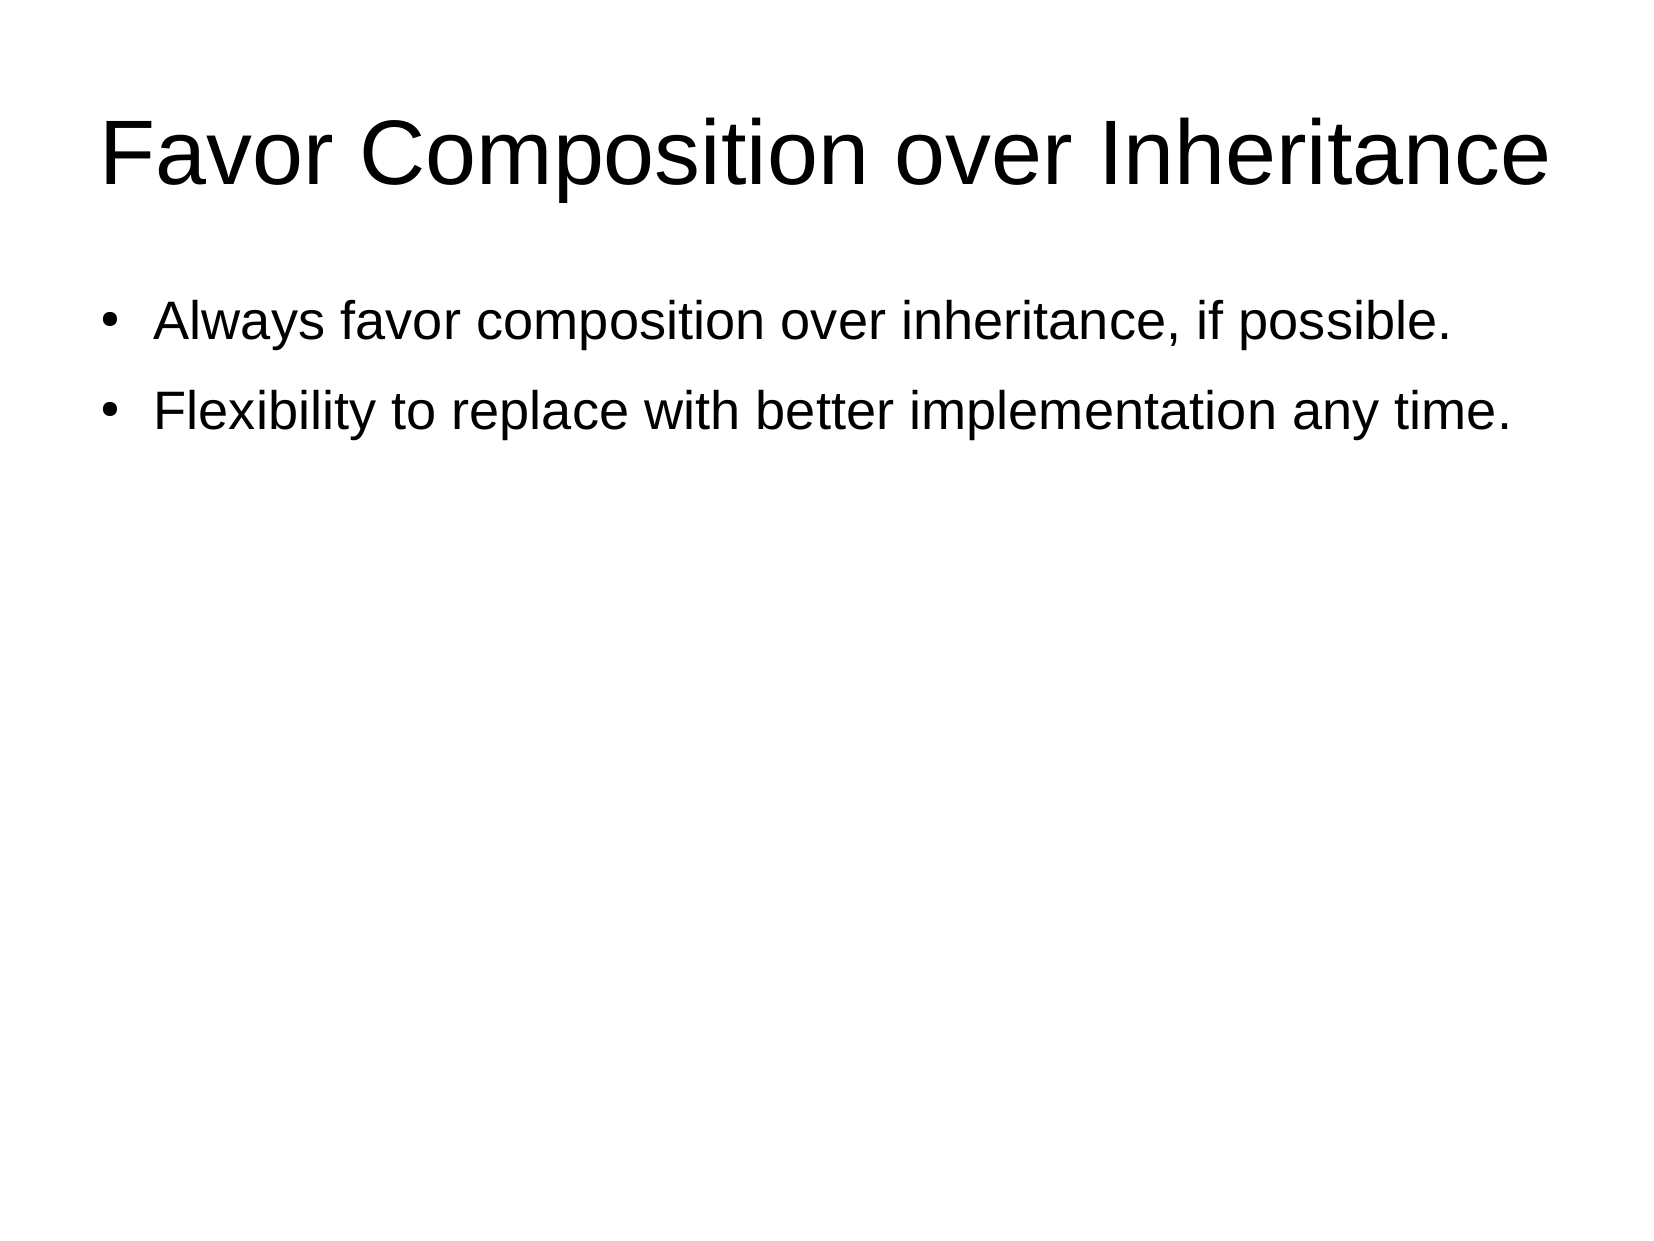

# Favor Composition over Inheritance
Always favor composition over inheritance, if possible.
Flexibility to replace with better implementation any time.